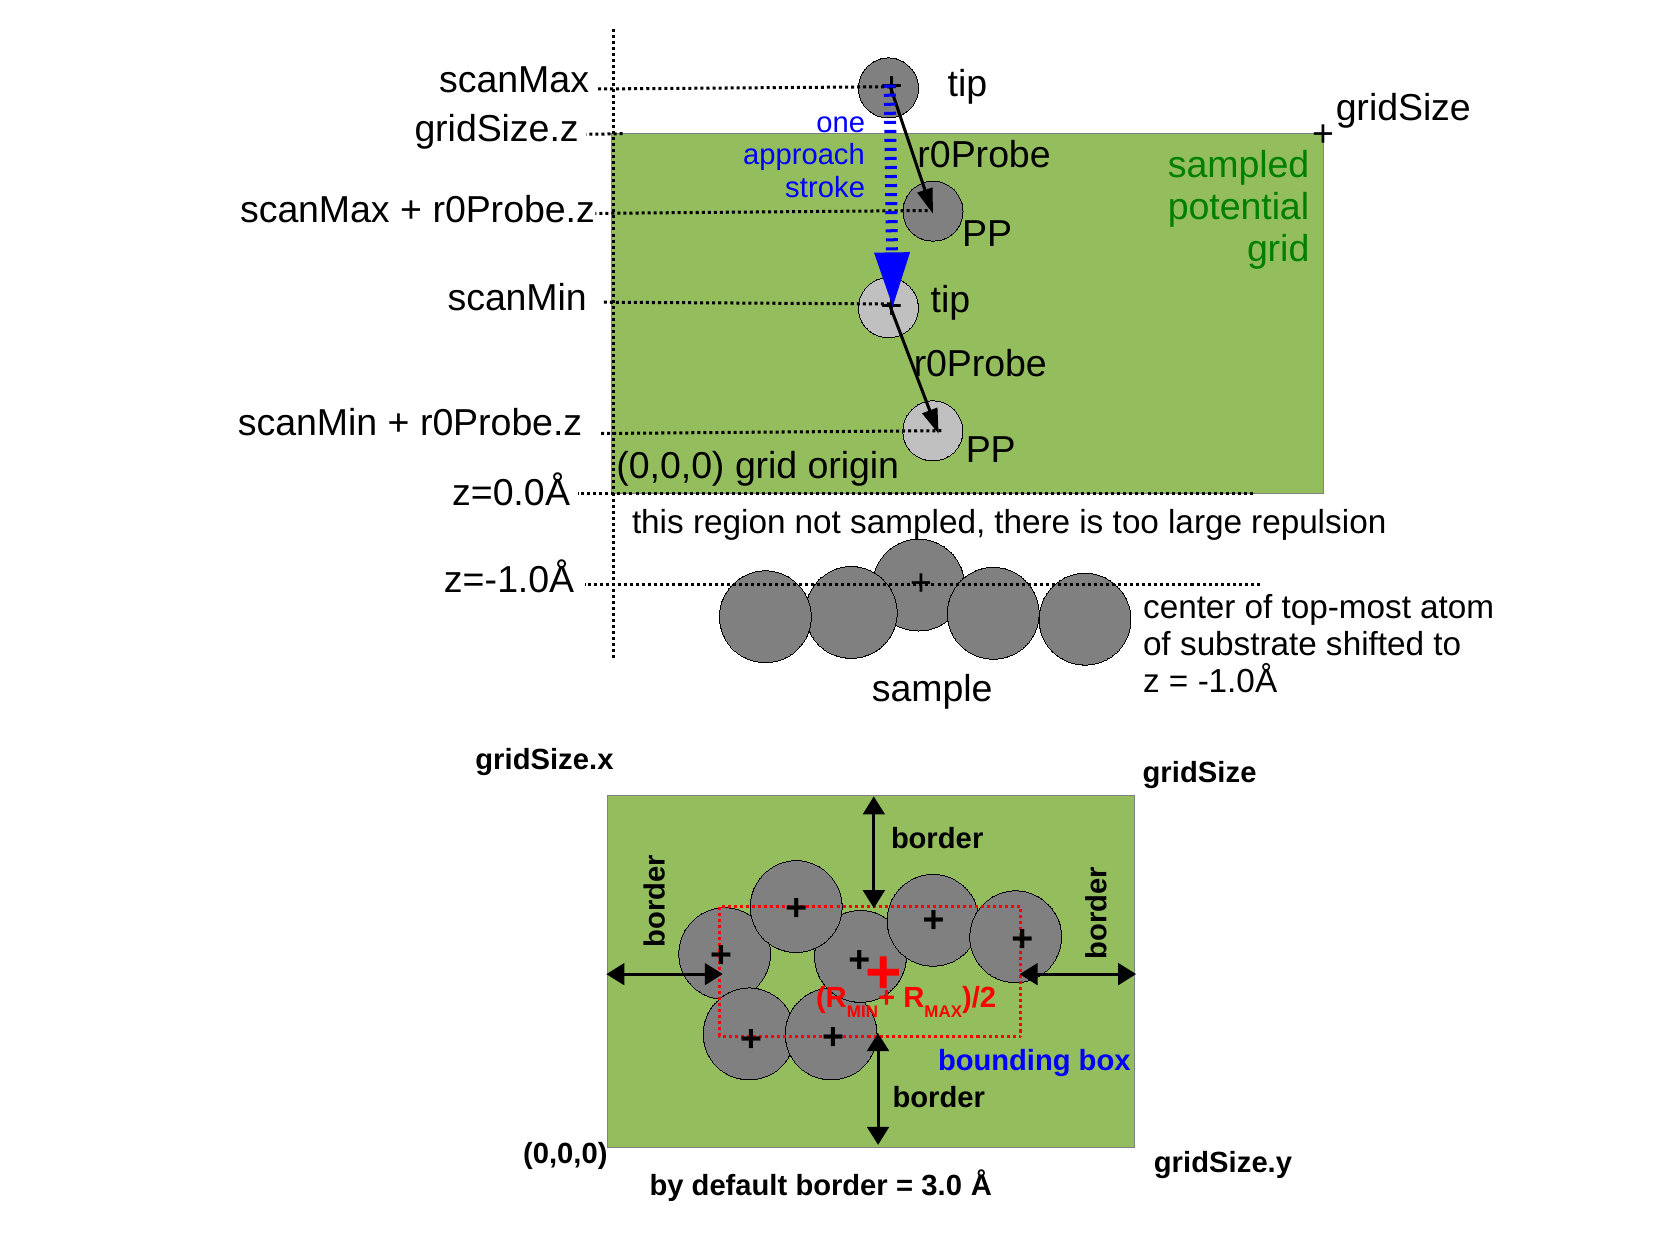

scanMax
tip
+
+
gridSize
one
approach stroke
gridSize.z
+
r0Probe
sampled
potential
grid
scanMax + r0Probe.z
PP
scanMin
tip
+
+
r0Probe
scanMin + r0Probe.z
PP
(0,0,0) grid origin
z=0.0Å
this region not sampled, there is too large repulsion
z=-1.0Å
+
center of top-most atom
of substrate shifted to
z = -1.0Å
sample
gridSize.x
gridSize
border
border
border
+
+
+
+
+
+
(RMIN+ RMAX)/2
+
+
bounding box
border
(0,0,0)
gridSize.y
by default border = 3.0 Å